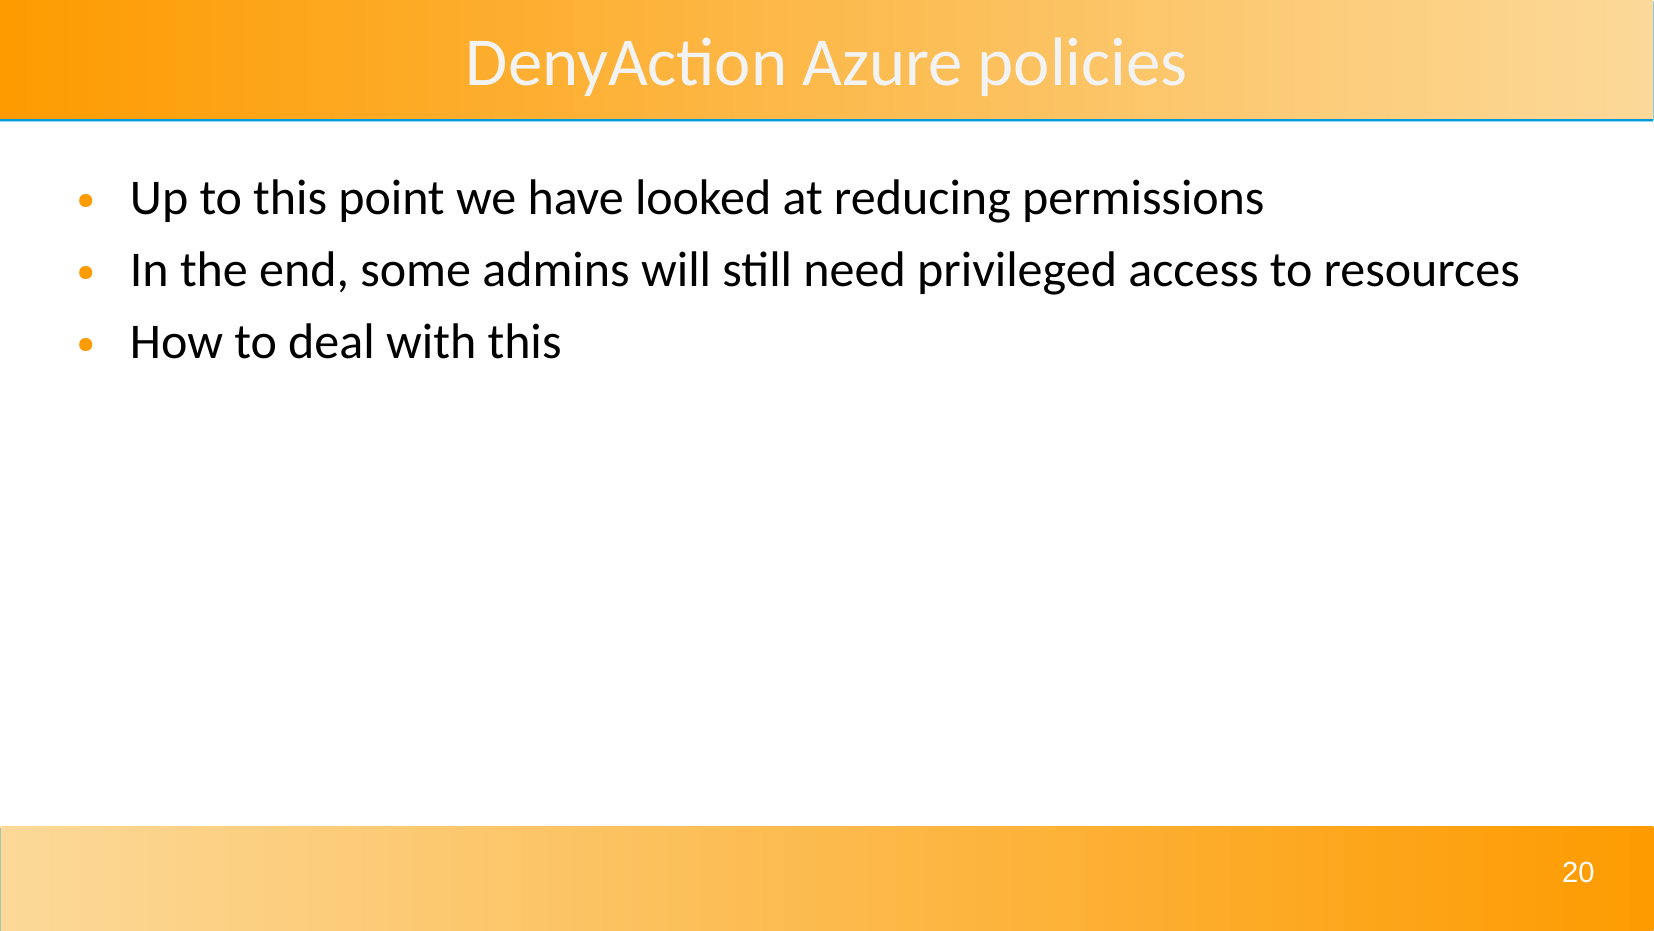

# DenyAction Azure policies
Up to this point we have looked at reducing permissions
In the end, some admins will still need privileged access to resources
How to deal with this
20